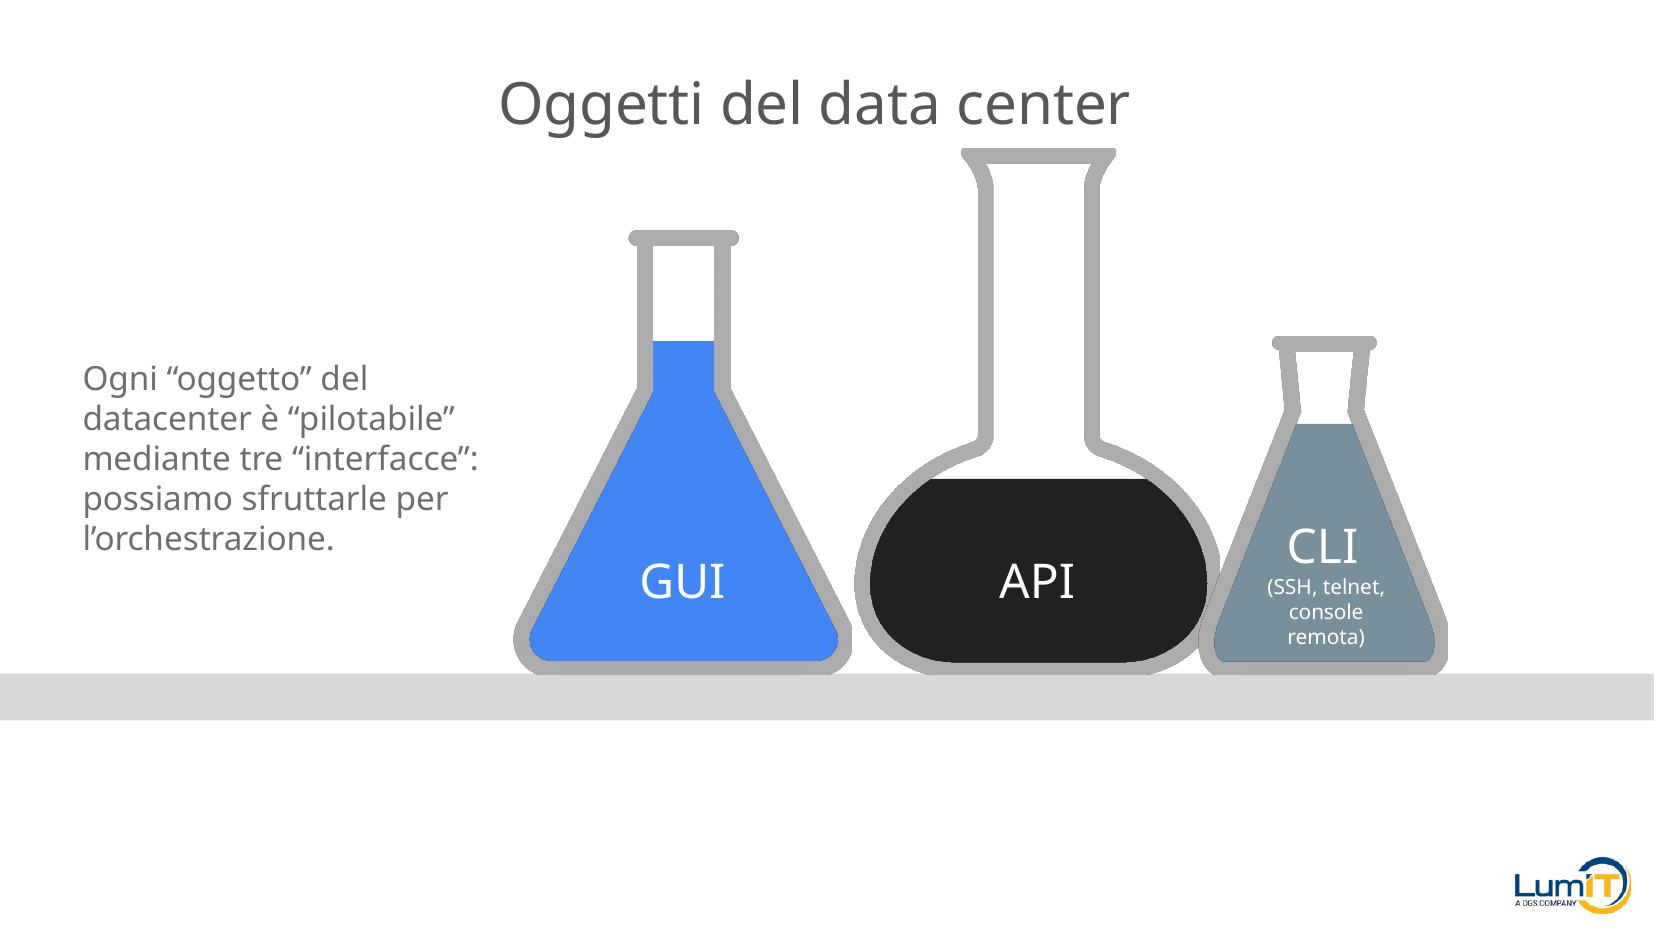

Oggetti del data center
Ogni “oggetto” del datacenter è “pilotabile” mediante tre “interfacce”: possiamo sfruttarle per l’orchestrazione.
CLI
(SSH, telnet, console remota)
GUI
API